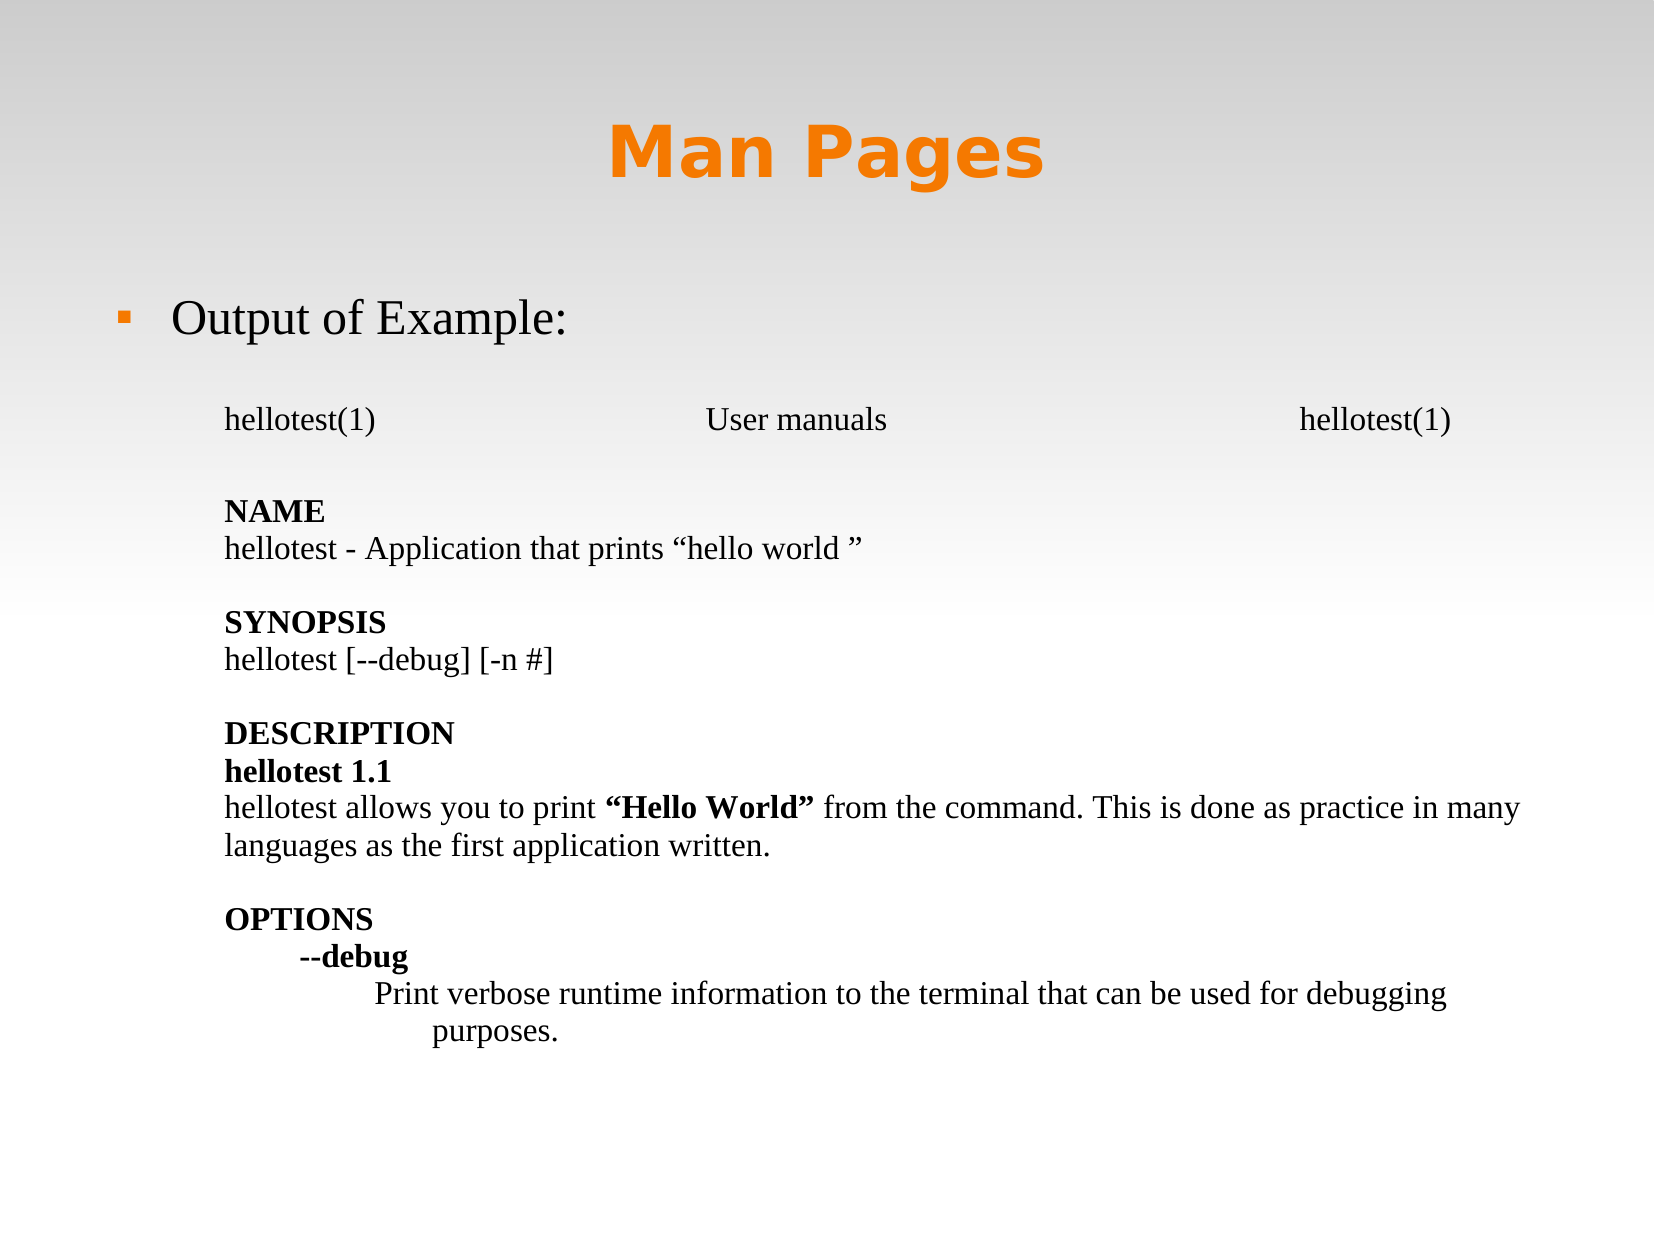

# Man Pages
Output of Example:
hellotest(1) User manuals hellotest(1)
NAME
hellotest - Application that prints “hello world ”
SYNOPSIS
hellotest [--debug] [-n #]
DESCRIPTION
hellotest 1.1
hellotest allows you to print “Hello World” from the command. This is done as practice in many languages as the first application written.
OPTIONS
	--debug
		Print verbose runtime information to the terminal that can be used for debugging 			 purposes.